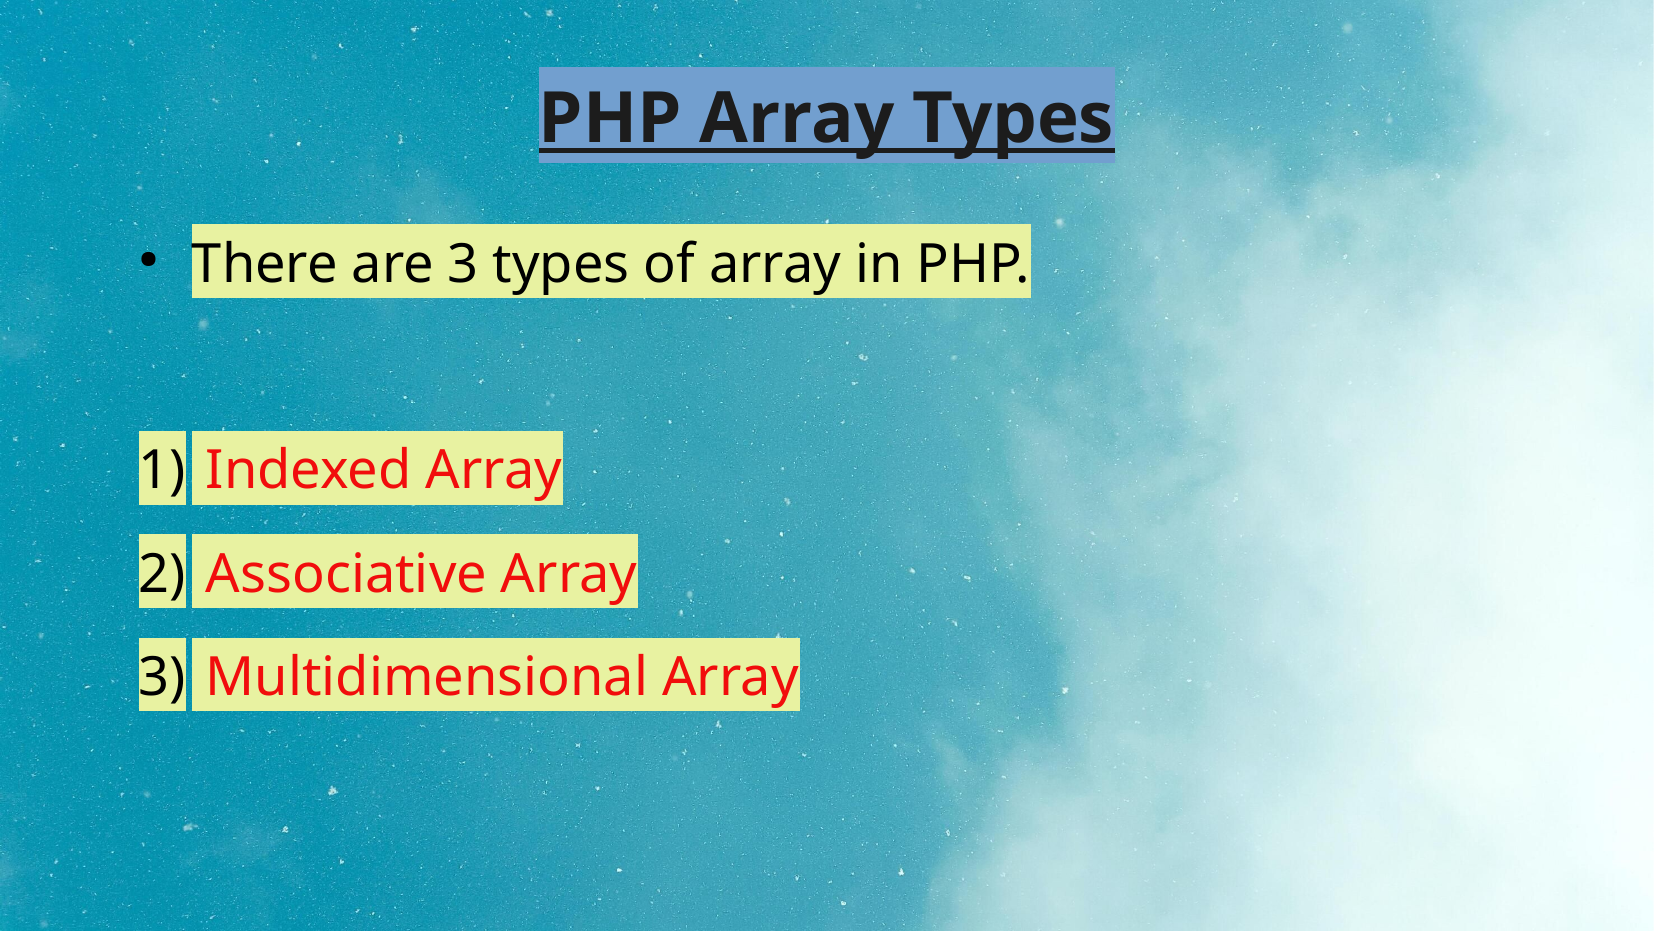

# PHP Array Types
There are 3 types of array in PHP.
 Indexed Array
 Associative Array
 Multidimensional Array